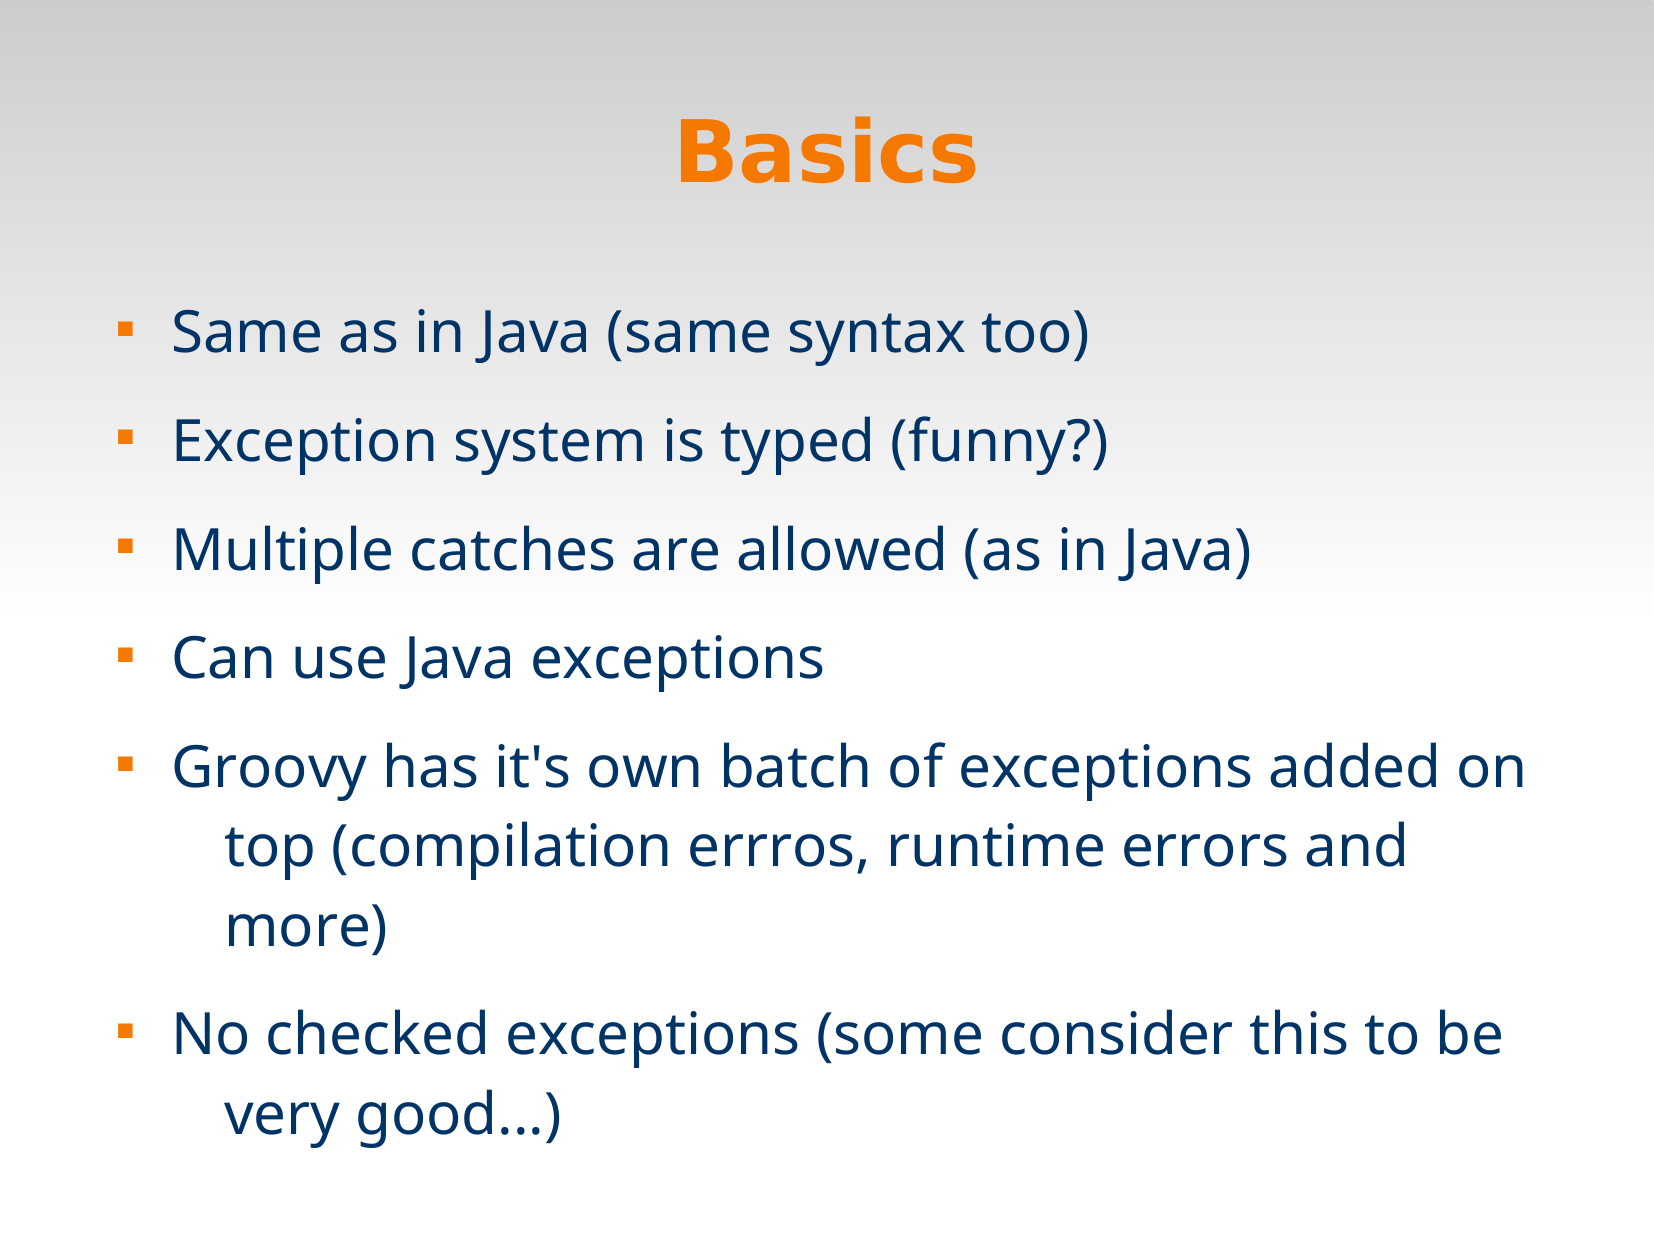

# Basics
Same as in Java (same syntax too)
Exception system is typed (funny?)
Multiple catches are allowed (as in Java)
Can use Java exceptions
Groovy has it's own batch of exceptions added on top (compilation errros, runtime errors and more)
No checked exceptions (some consider this to be very good...)